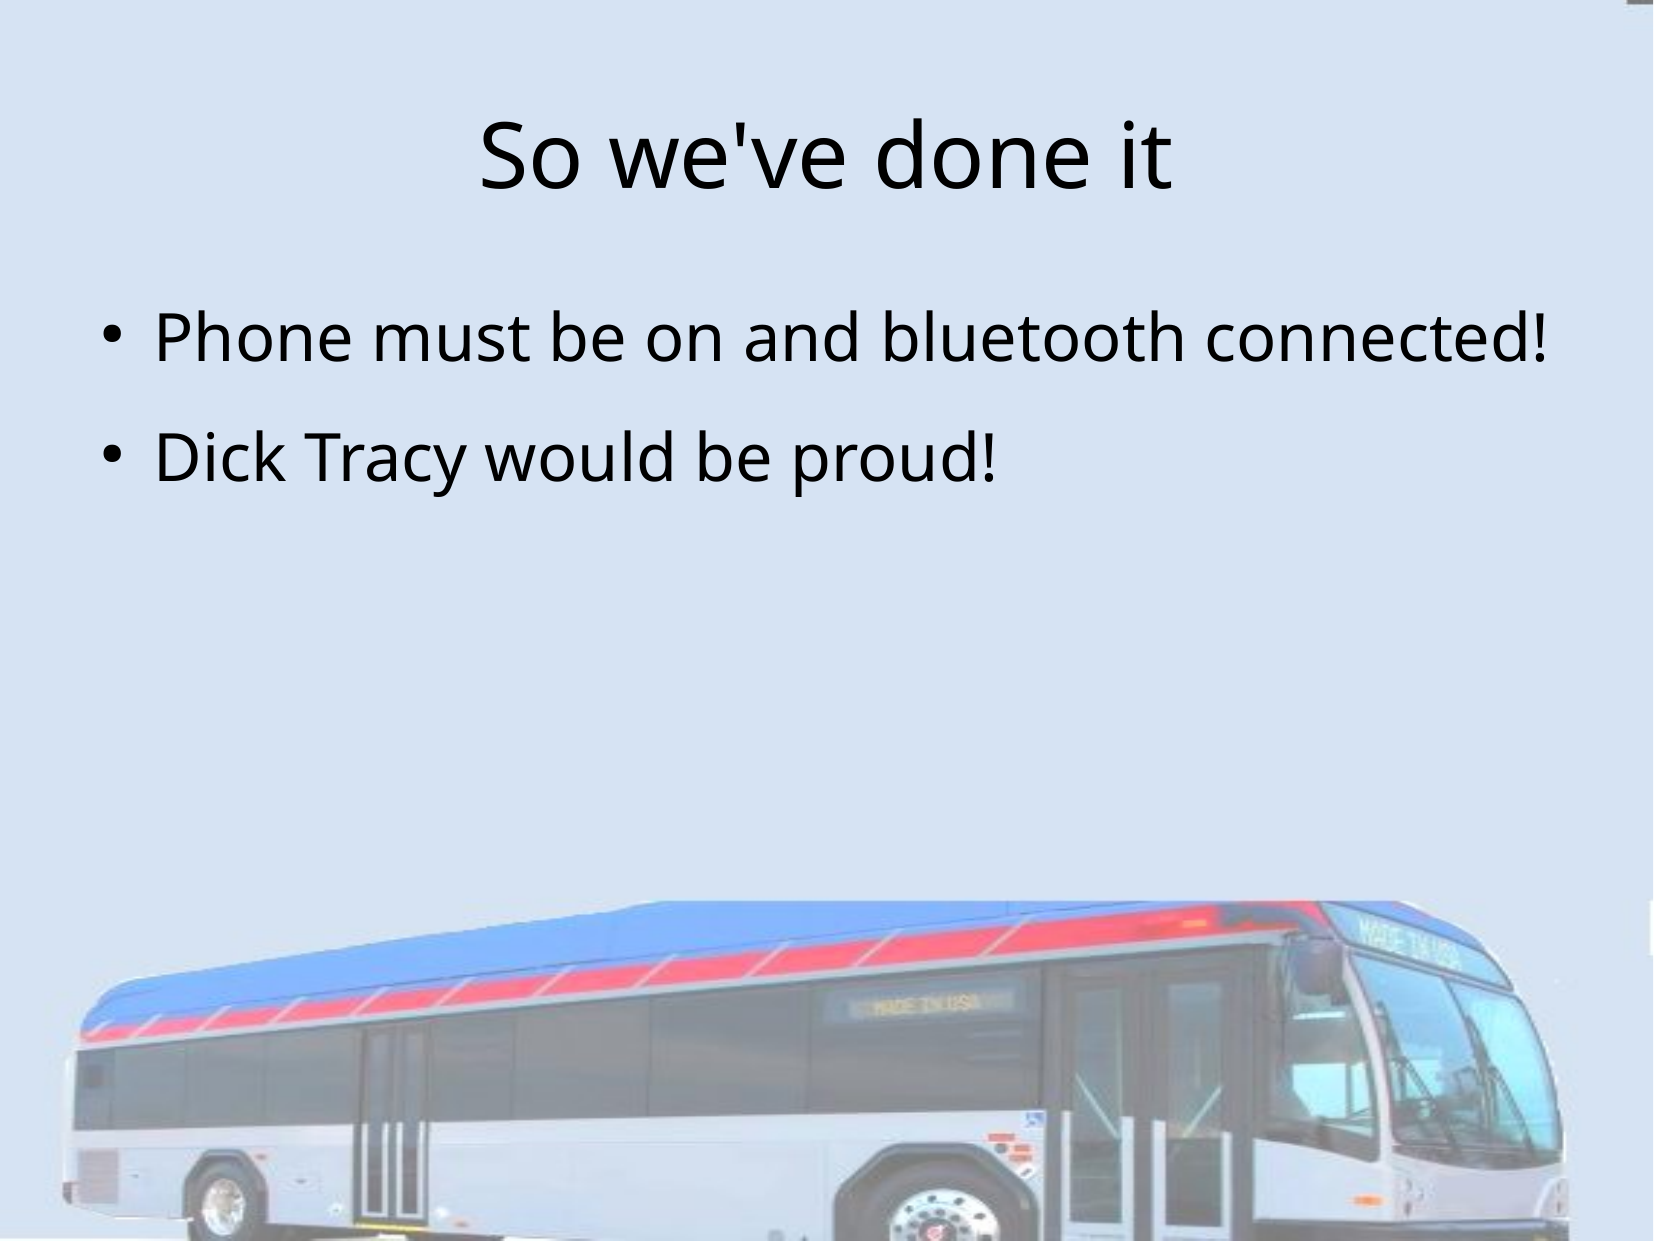

# So we've done it
Phone must be on and bluetooth connected!
Dick Tracy would be proud!